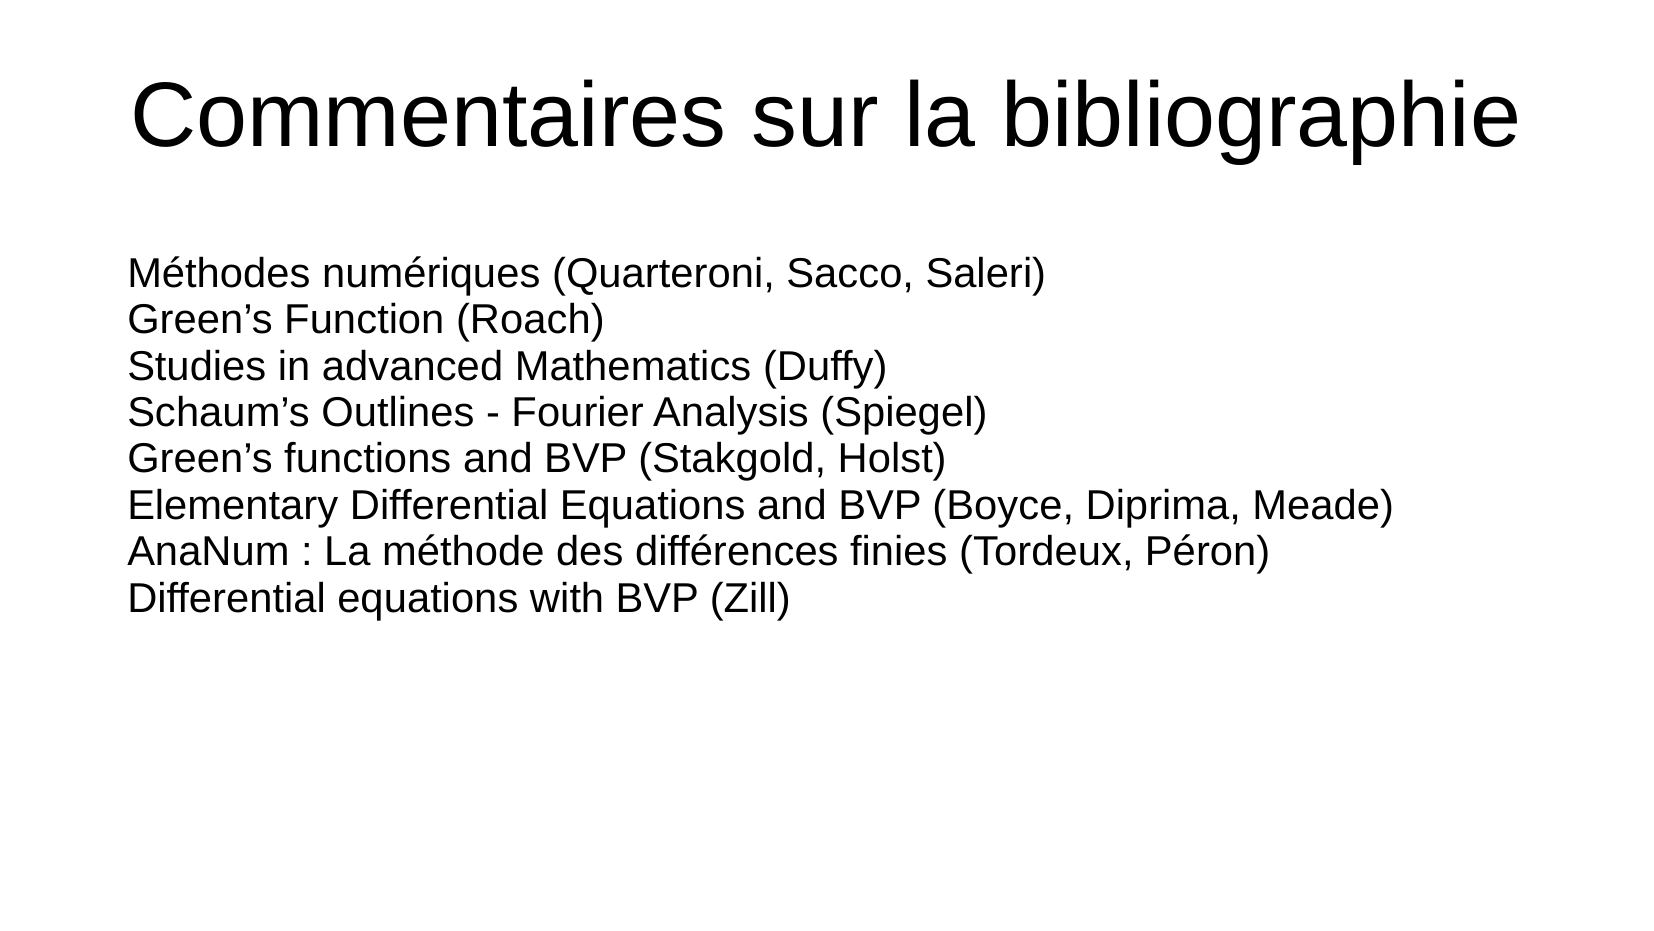

# Commentaires sur la bibliographie
Méthodes numériques (Quarteroni, Sacco, Saleri)
Green’s Function (Roach)
Studies in advanced Mathematics (Duffy)
Schaum’s Outlines - Fourier Analysis (Spiegel)
Green’s functions and BVP (Stakgold, Holst)
Elementary Differential Equations and BVP (Boyce, Diprima, Meade)
AnaNum : La méthode des différences finies (Tordeux, Péron)
Differential equations with BVP (Zill)